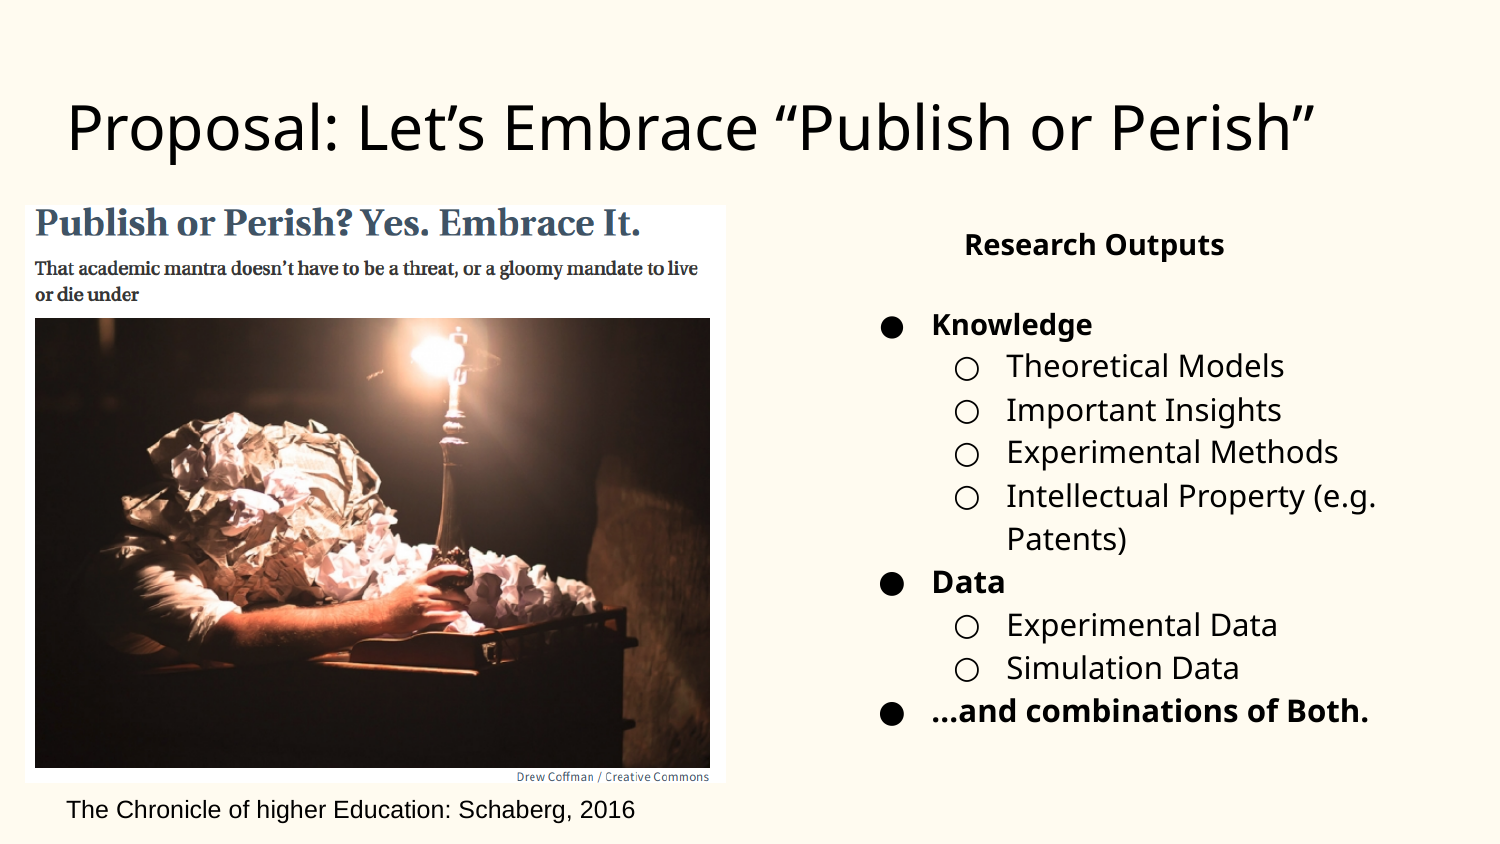

# Proposal: Let’s Embrace “Publish or Perish”
Research Outputs
Knowledge
Theoretical Models
Important Insights
Experimental Methods
Intellectual Property (e.g. Patents)
Data
Experimental Data
Simulation Data
...and combinations of Both.
The Chronicle of higher Education: Schaberg, 2016